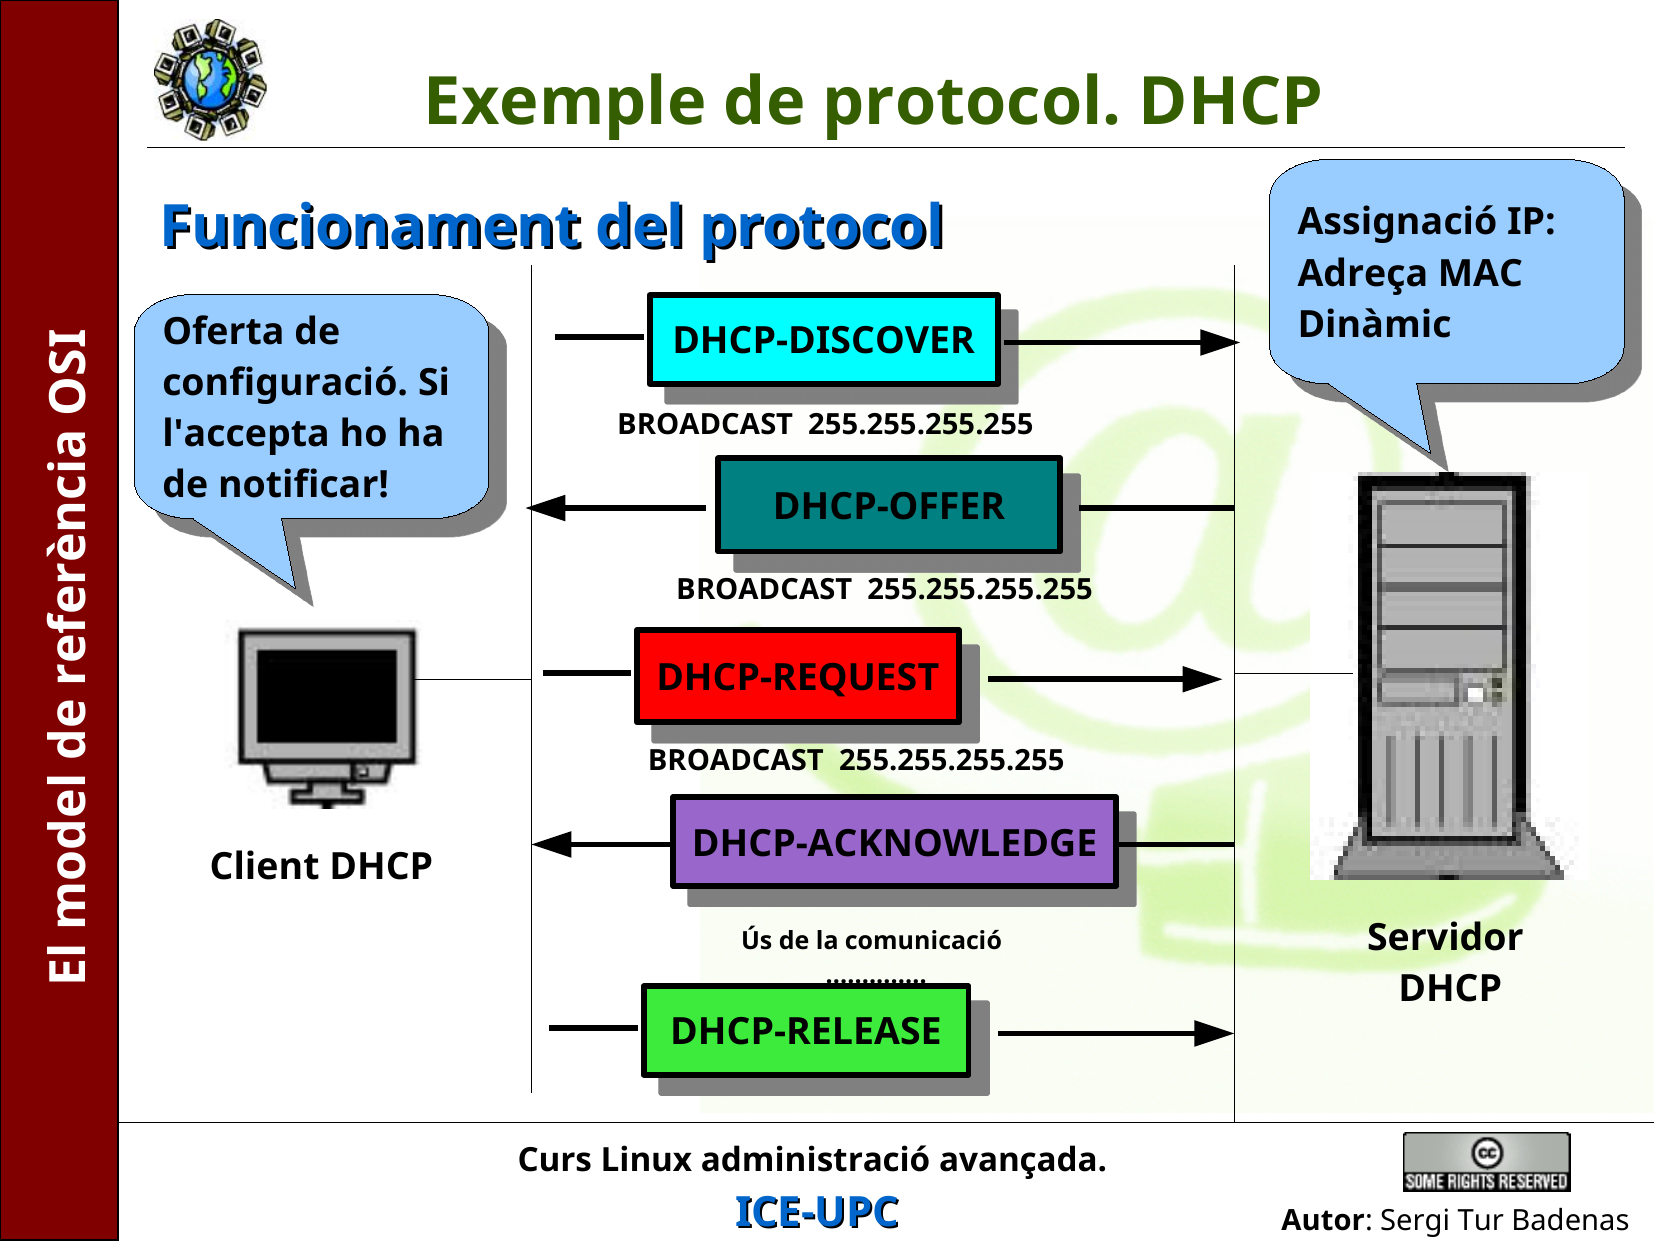

# Exemple de protocol. DHCP
Assignació IP:
Adreça MAC
Dinàmic
Funcionament del protocol
Oferta de configuració. Si l'accepta ho ha de notificar!
DHCP-DISCOVER
BROADCAST 255.255.255.255
DHCP-OFFER
BROADCAST 255.255.255.255
Client DHCP
DHCP-REQUEST
BROADCAST 255.255.255.255
DHCP-ACKNOWLEDGE
Servidor
DHCP
Ús de la comunicació
 ..............
DHCP-RELEASE